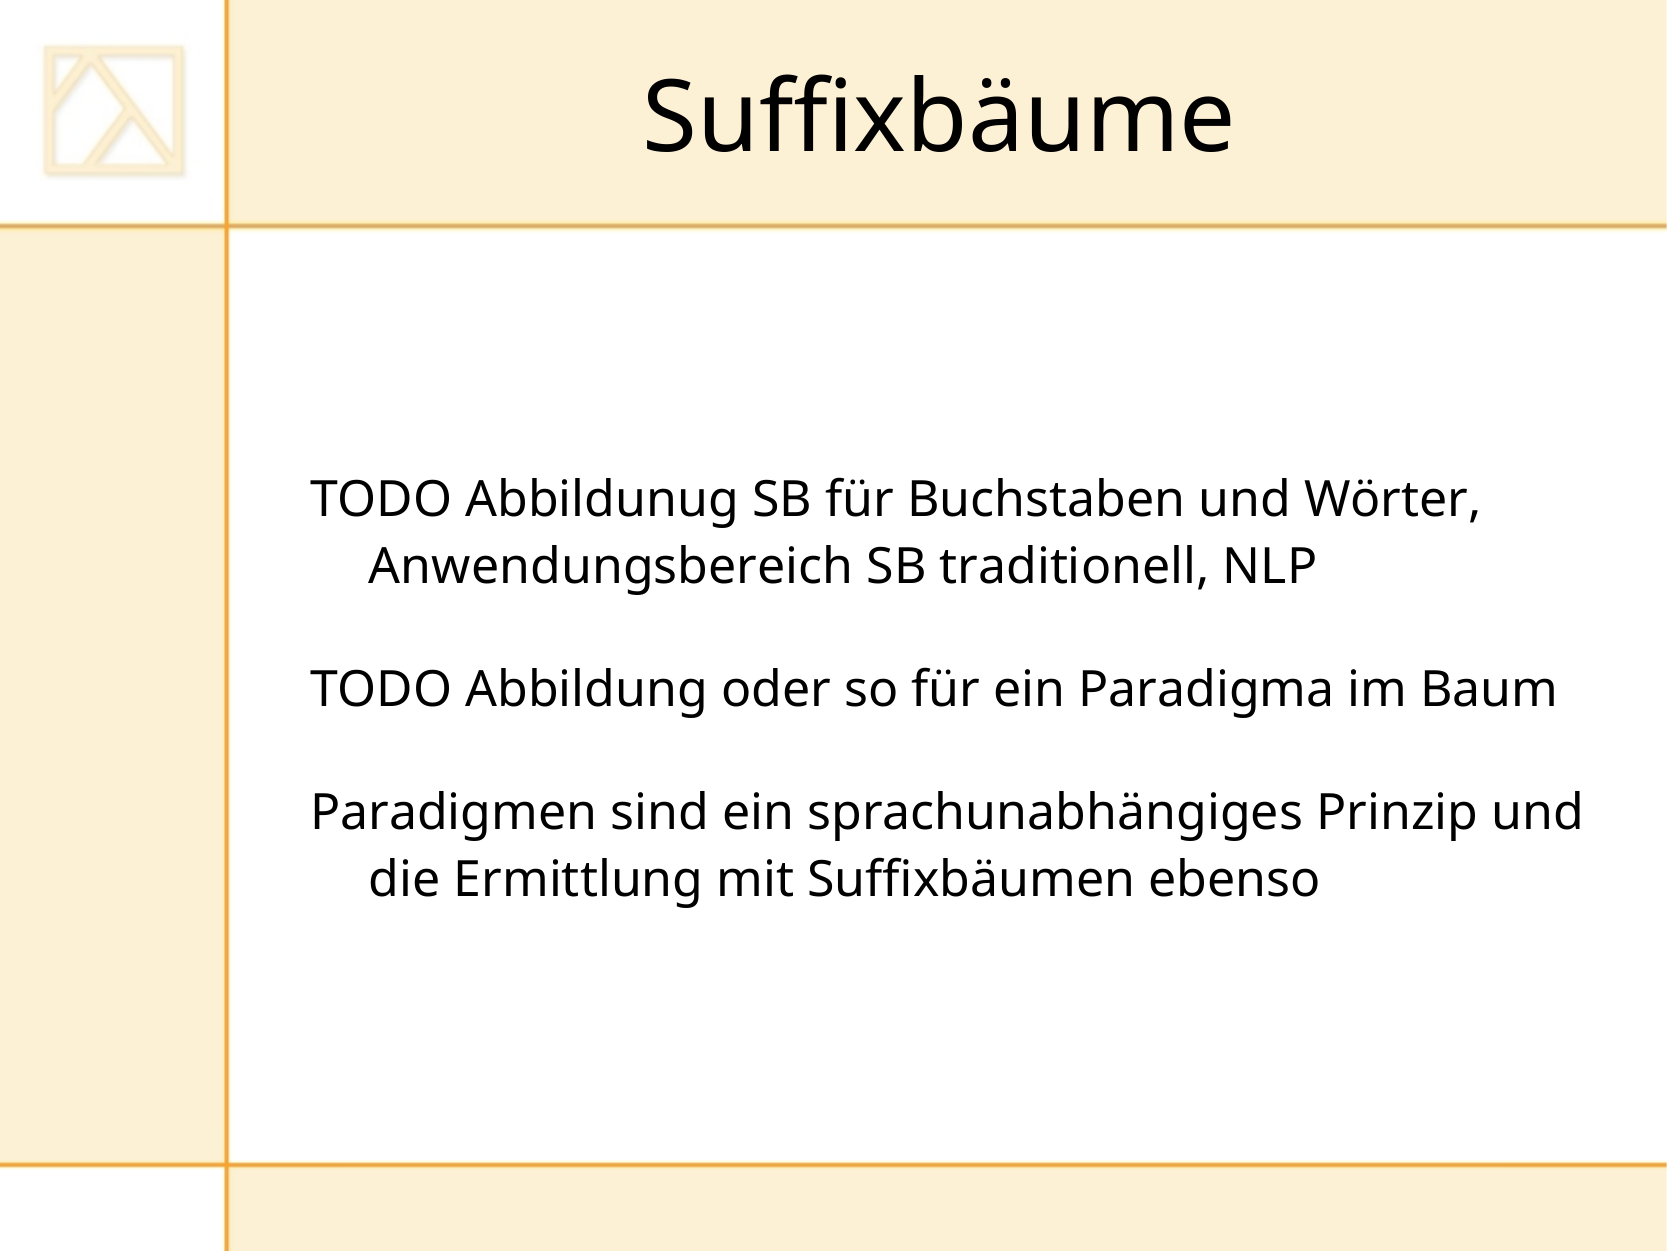

# Suffixbäume
TODO Abbildunug SB für Buchstaben und Wörter, Anwendungsbereich SB traditionell, NLP
TODO Abbildung oder so für ein Paradigma im Baum
Paradigmen sind ein sprachunabhängiges Prinzip und die Ermittlung mit Suffixbäumen ebenso